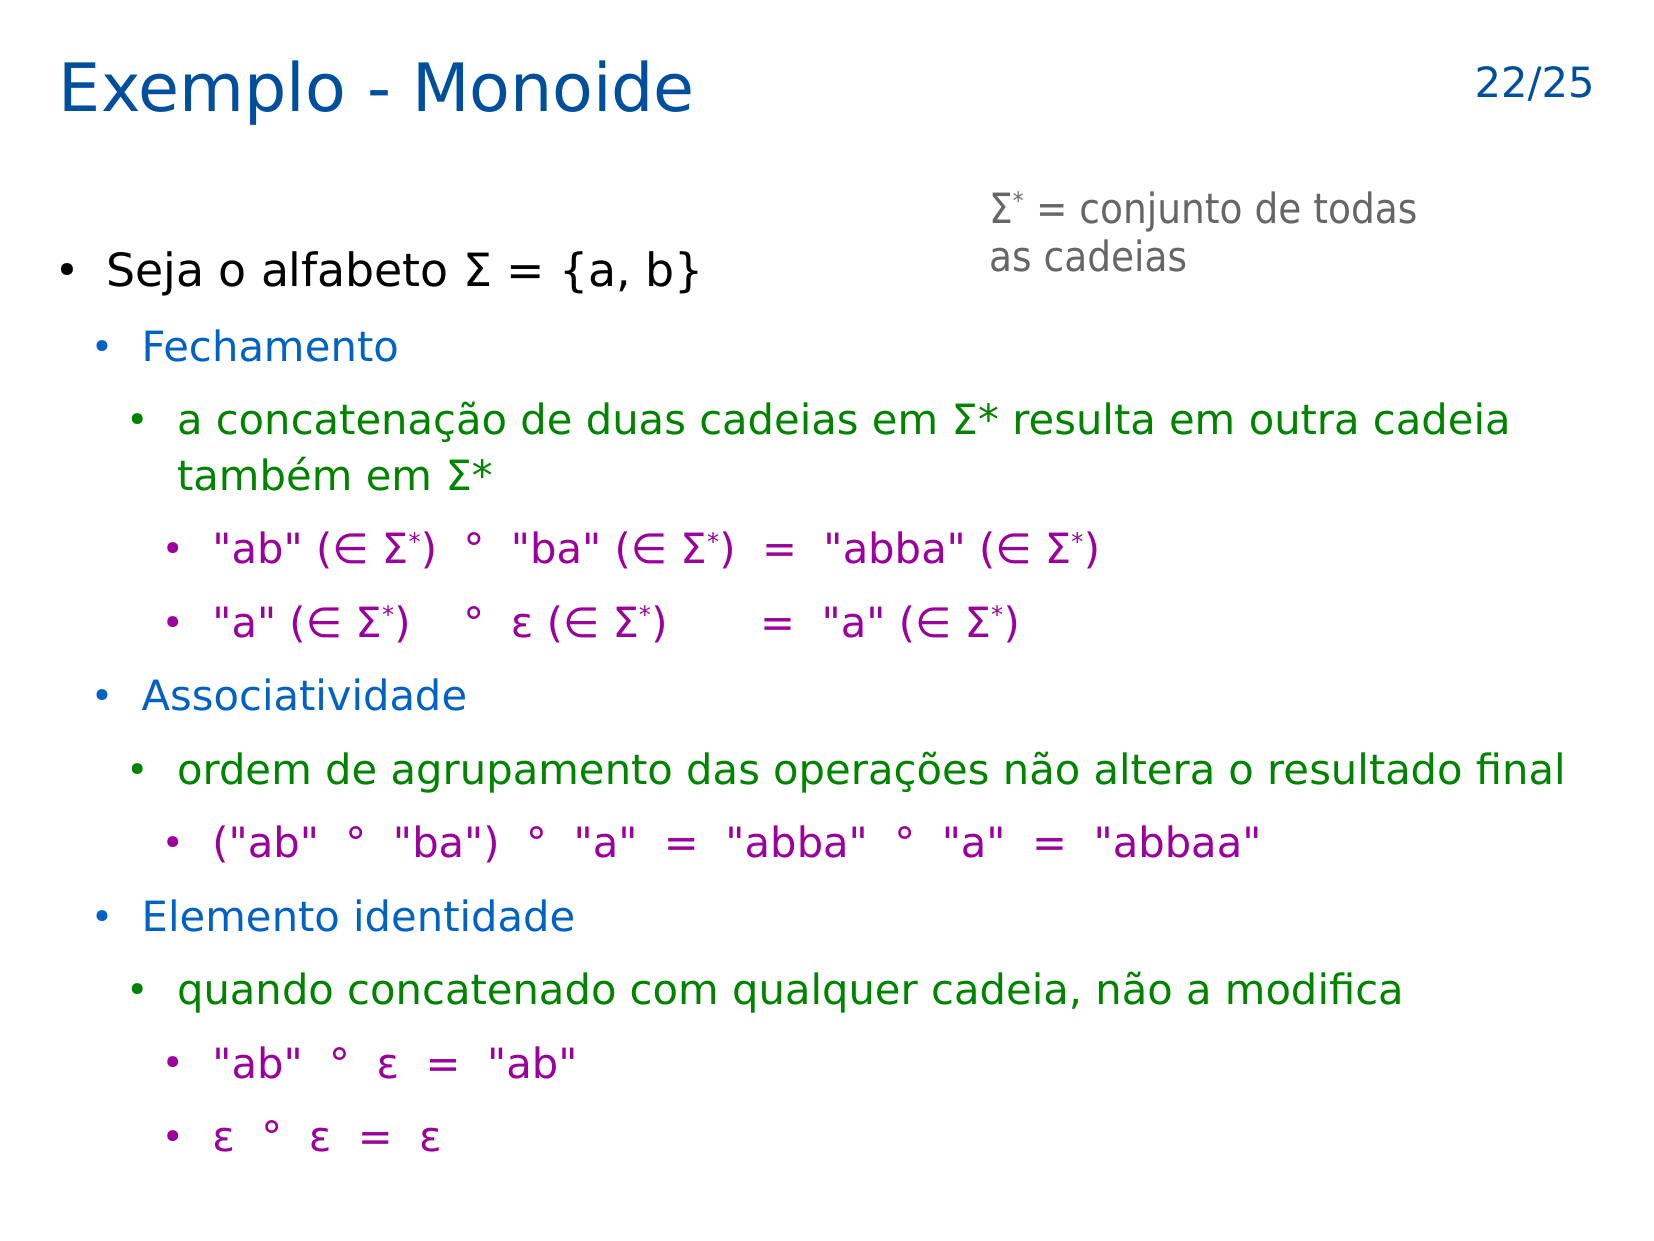

# Exemplo - Monoide
22
Σ* = conjunto de todas as cadeias
Seja o alfabeto Σ = {a, b}
Fechamento
a concatenação de duas cadeias em Σ* resulta em outra cadeia também em Σ*
"ab" (∈ Σ*) ° "ba" (∈ Σ*) = "abba" (∈ Σ*)
"a" (∈ Σ*) ° ε (∈ Σ*) = "a" (∈ Σ*)
Associatividade
ordem de agrupamento das operações não altera o resultado final
("ab" ° "ba") ° "a" = "abba" ° "a" = "abbaa"
Elemento identidade
quando concatenado com qualquer cadeia, não a modifica
"ab" ° ε = "ab"
ε ° ε = ε